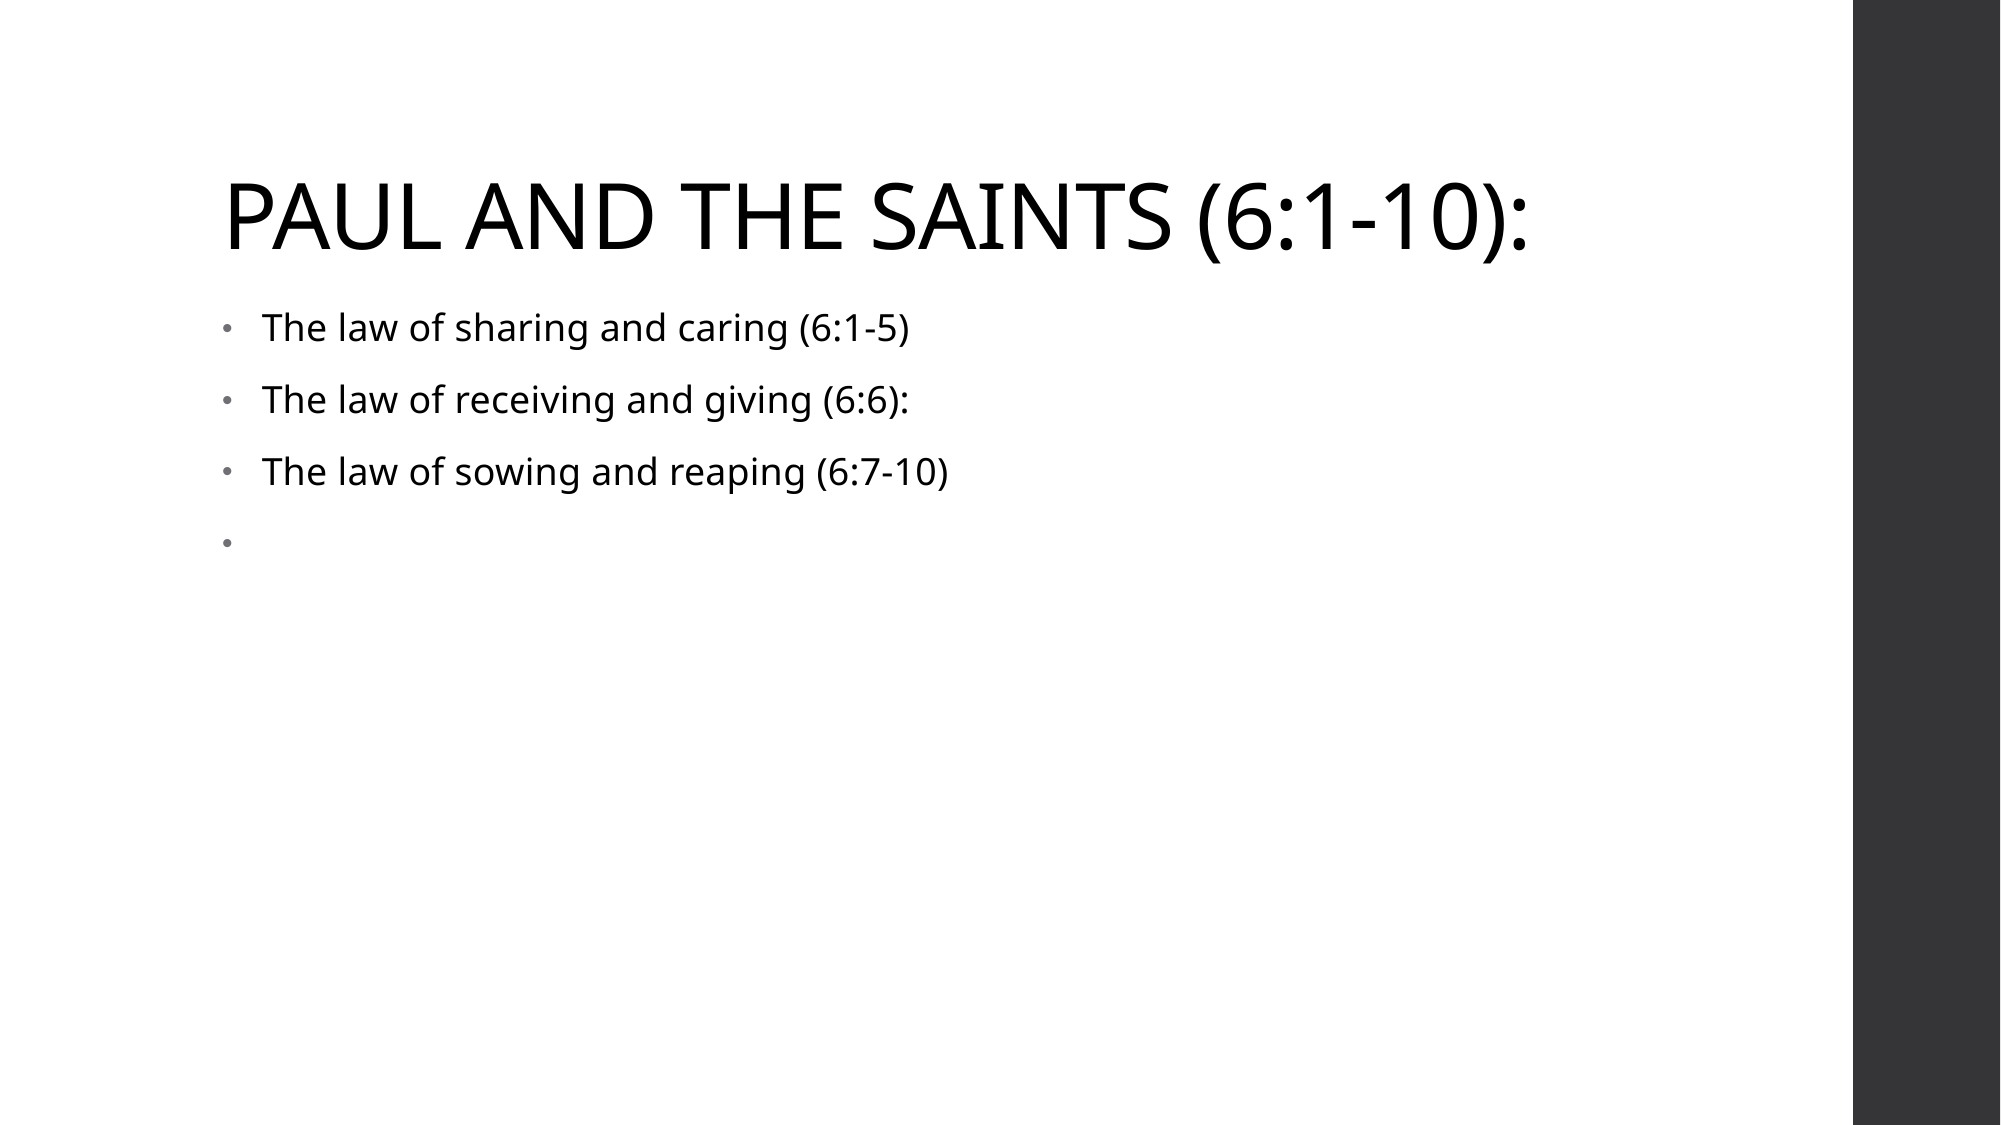

# PAUL AND THE SAINTS (6:1-10):
 The law of sharing and caring (6:1-5)
 The law of receiving and giving (6:6):
 The law of sowing and reaping (6:7-10)